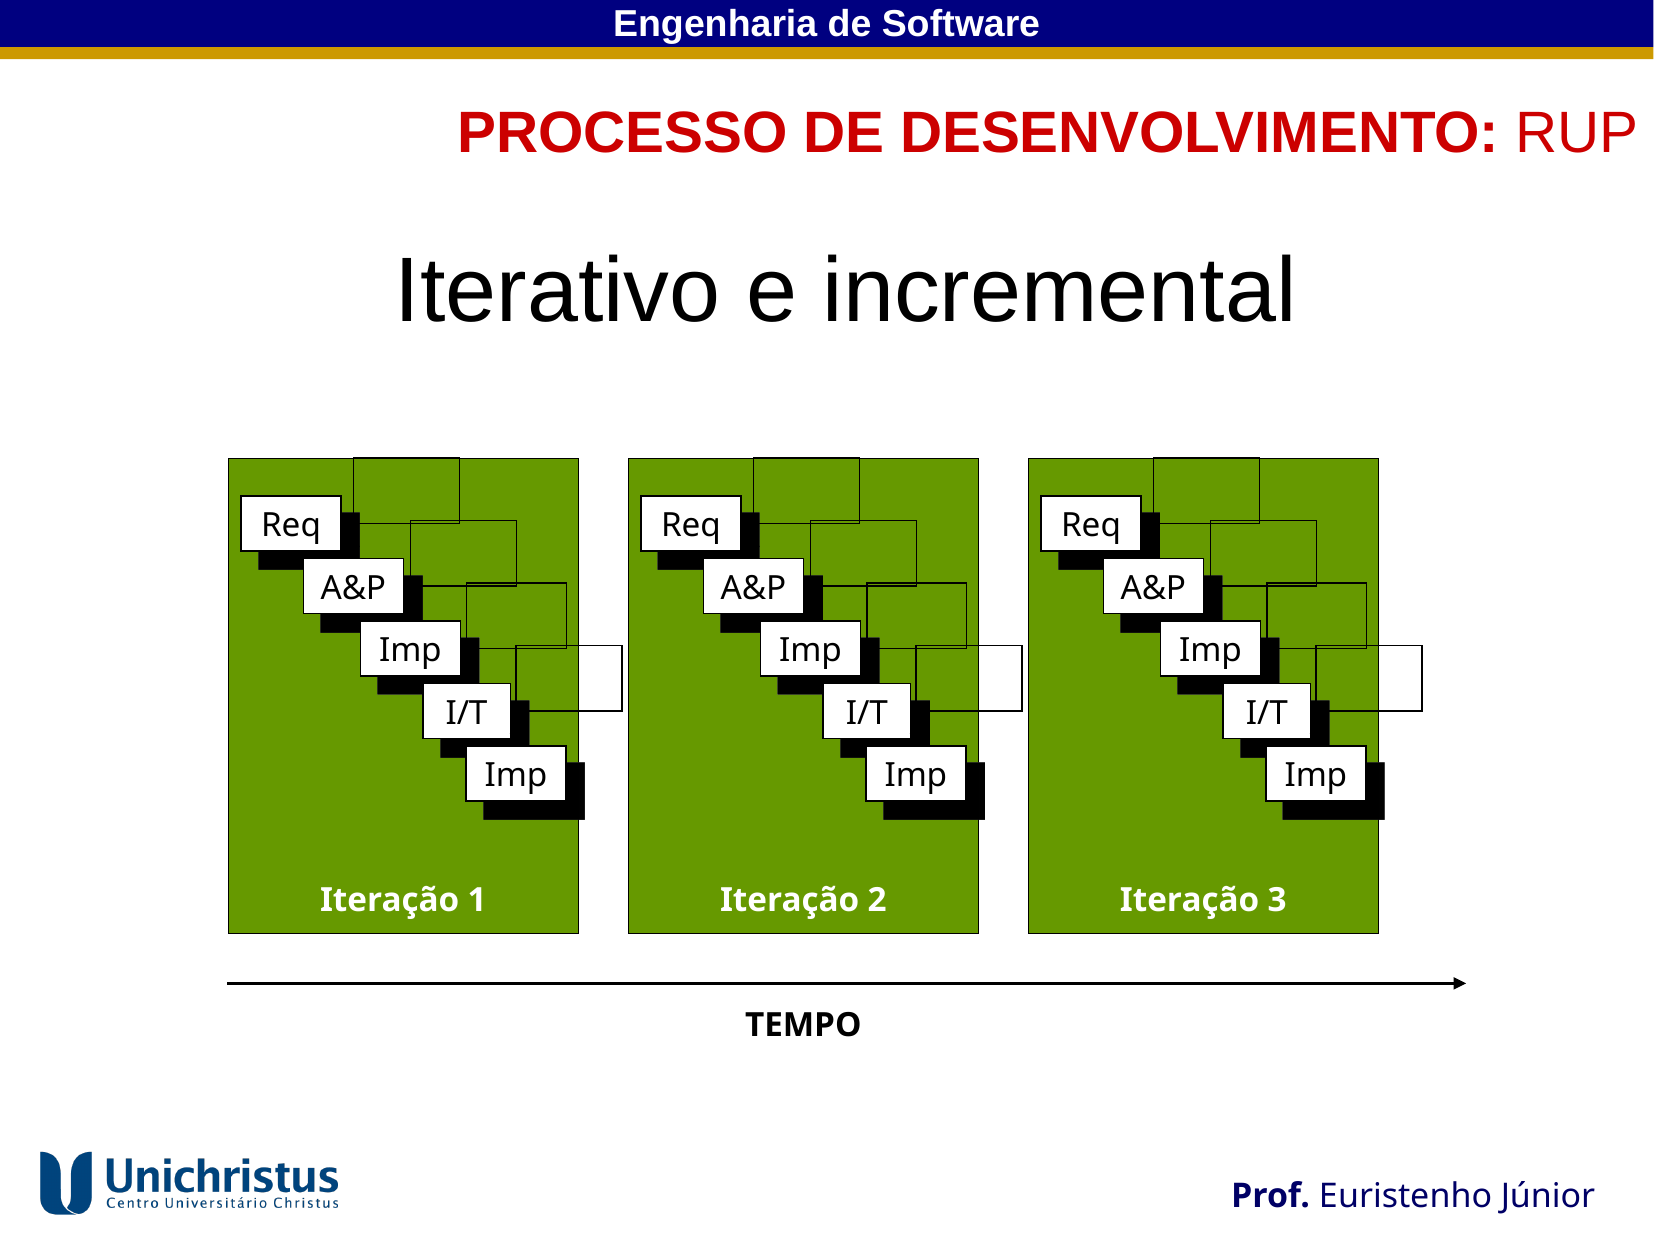

Engenharia de Software
PROCESSO DE DESENVOLVIMENTO: RUP
# Iterativo e incremental
Req
A&P
Imp
I/T
Imp
Iteração 1
Req
A&P
Imp
I/T
Imp
Iteração 2
Req
A&P
Imp
I/T
Imp
Iteração 3
TEMPO
Prof. Euristenho Júnior